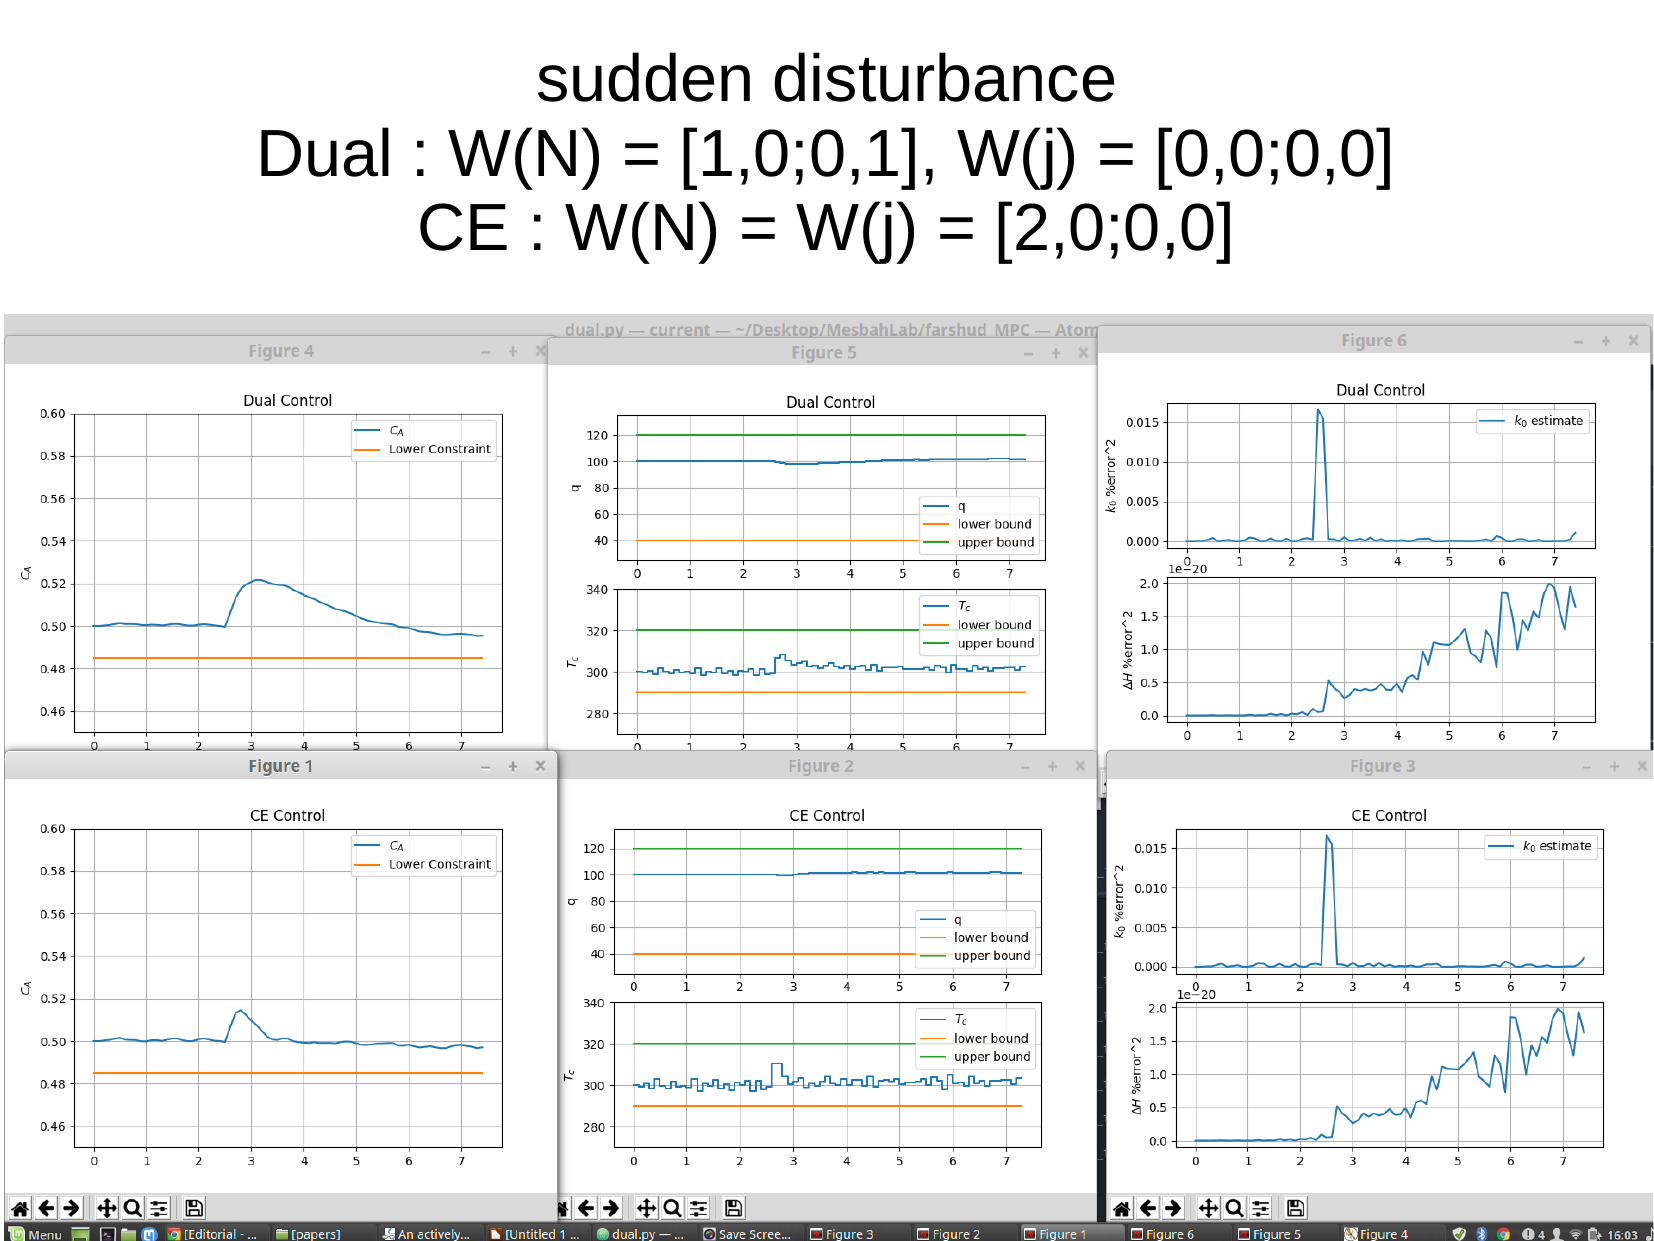

# sudden disturbance Dual : W(N) = [1,0;0,1], W(j) = [0,0;0,0] CE : W(N) = W(j) = [2,0;0,0]